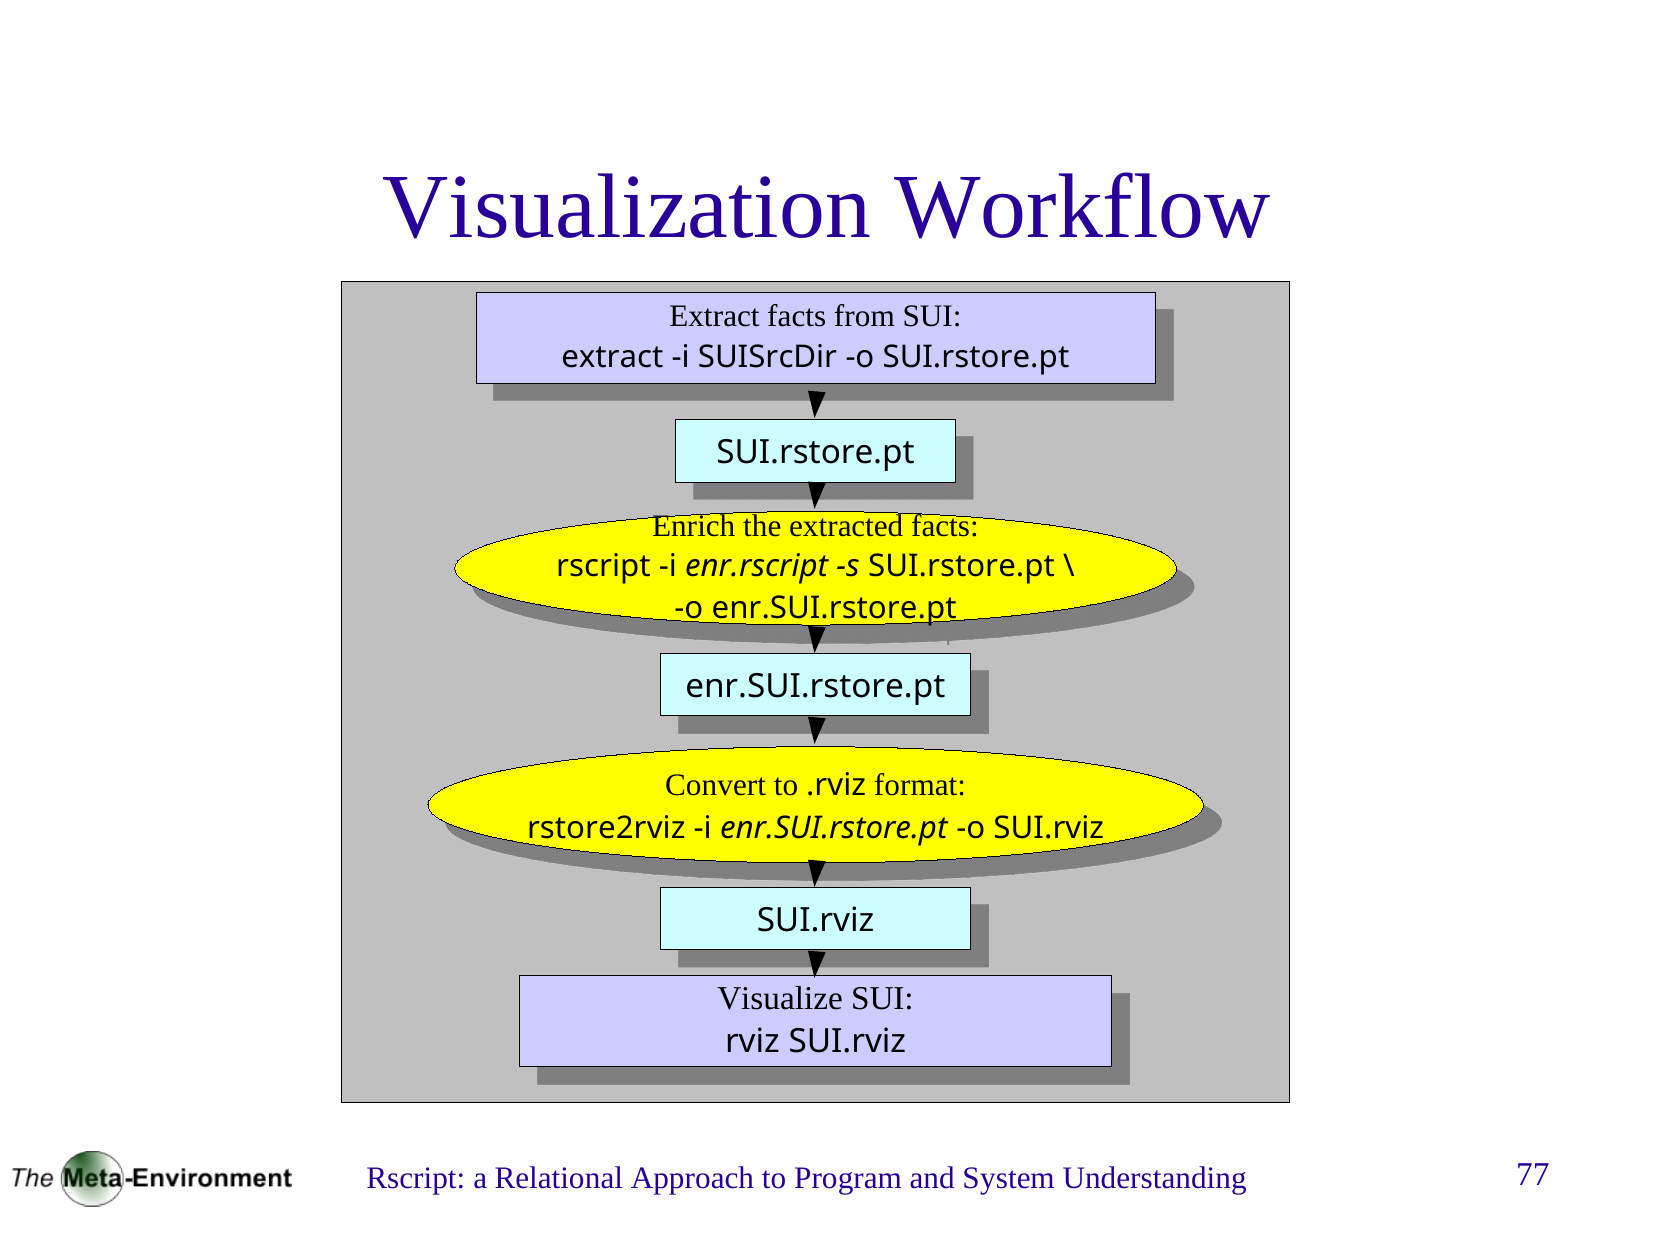

# Visualization Workflow
Extract facts from SUI:
extract -i SUISrcDir -o SUI.rstore.pt
SUI.rstore.pt
Enrich the extracted facts:
rscript -i enr.rscript -s SUI.rstore.pt \
-o enr.SUI.rstore.pt
enr.SUI.rstore.pt
Convert to .rviz format:
rstore2rviz -i enr.SUI.rstore.pt -o SUI.rviz
SUI.rviz
Visualize SUI:
rviz SUI.rviz